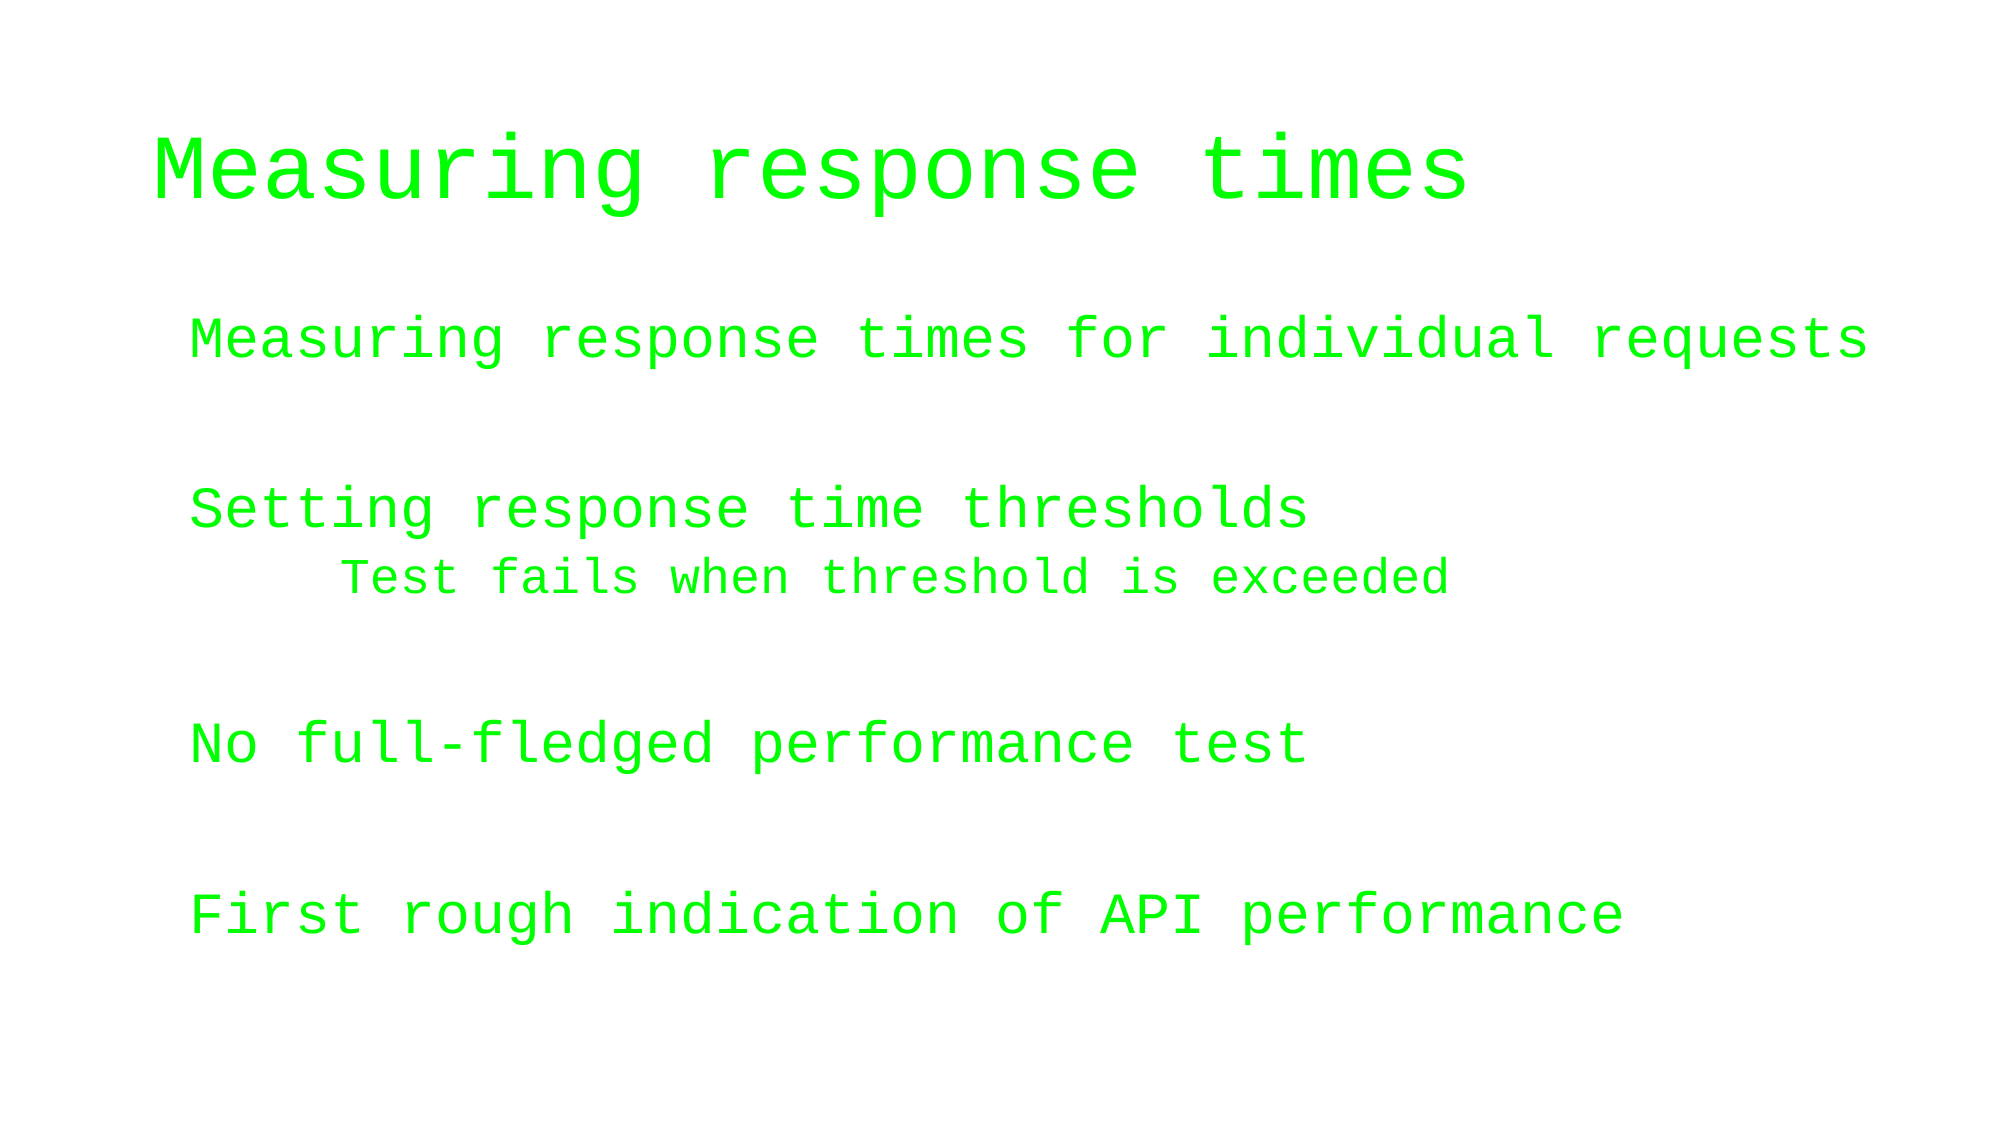

# Measuring response times
Measuring response times for individual requests
Setting response time thresholds
Test fails when threshold is exceeded
No full-fledged performance test
First rough indication of API performance